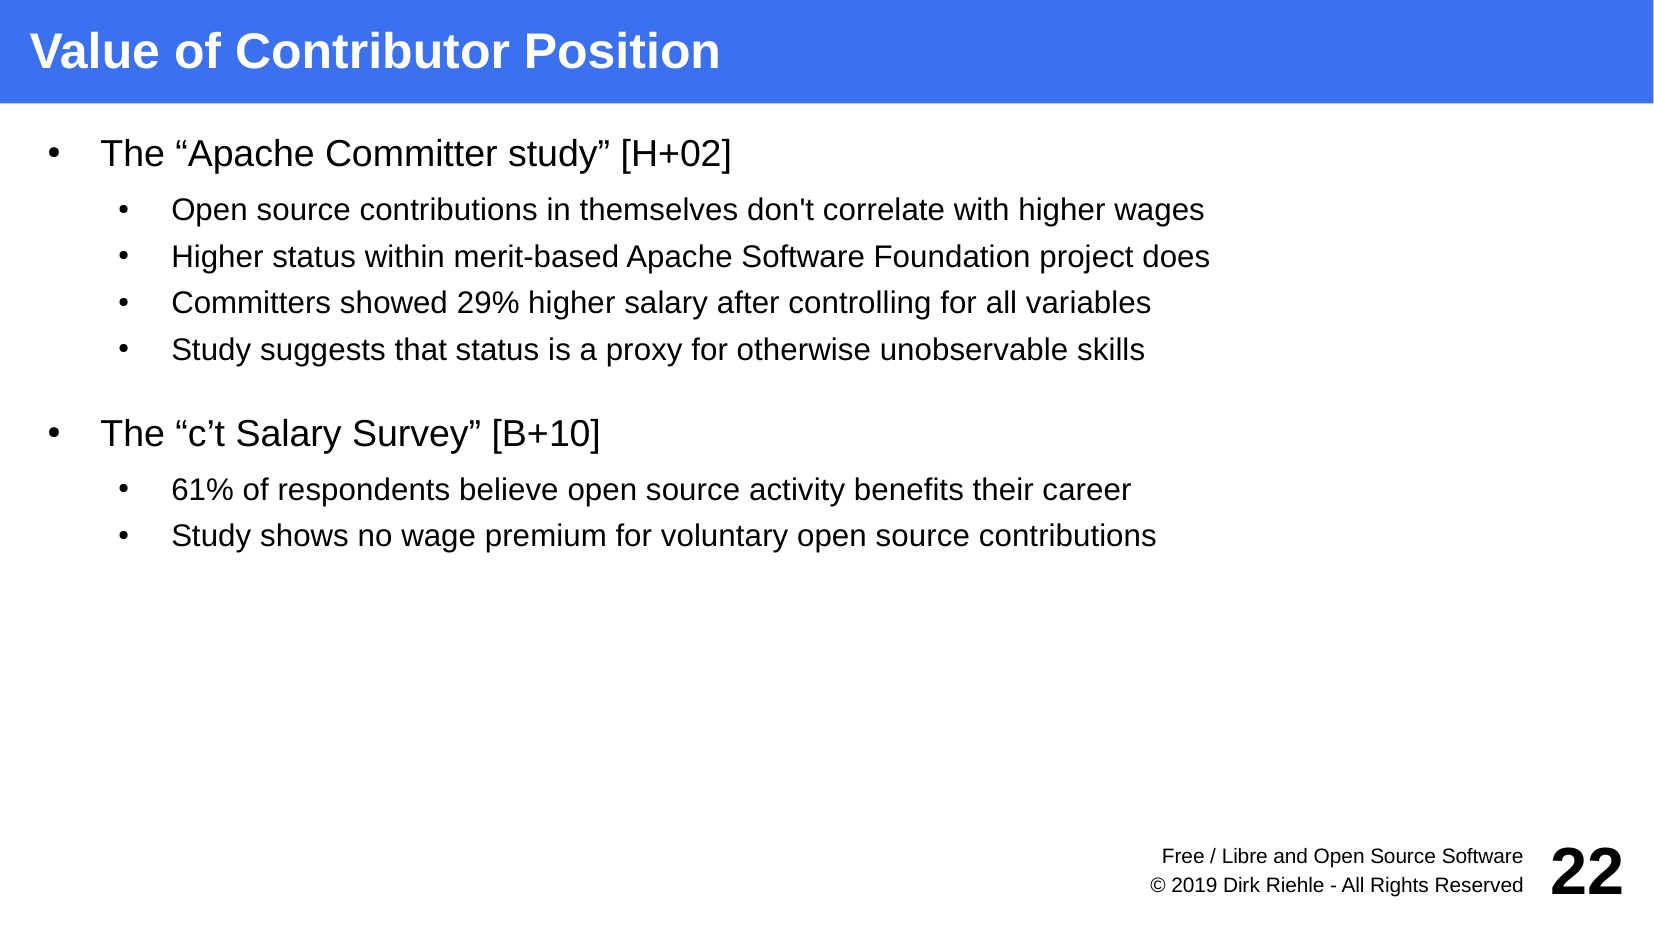

# Value of Contributor Position
The “Apache Committer study” [H+02]
Open source contributions in themselves don't correlate with higher wages
Higher status within merit-based Apache Software Foundation project does
Committers showed 29% higher salary after controlling for all variables
Study suggests that status is a proxy for otherwise unobservable skills
The “c’t Salary Survey” [B+10]
61% of respondents believe open source activity benefits their career
Study shows no wage premium for voluntary open source contributions
Free / Libre and Open Source Software
22
© 2019 Dirk Riehle - All Rights Reserved